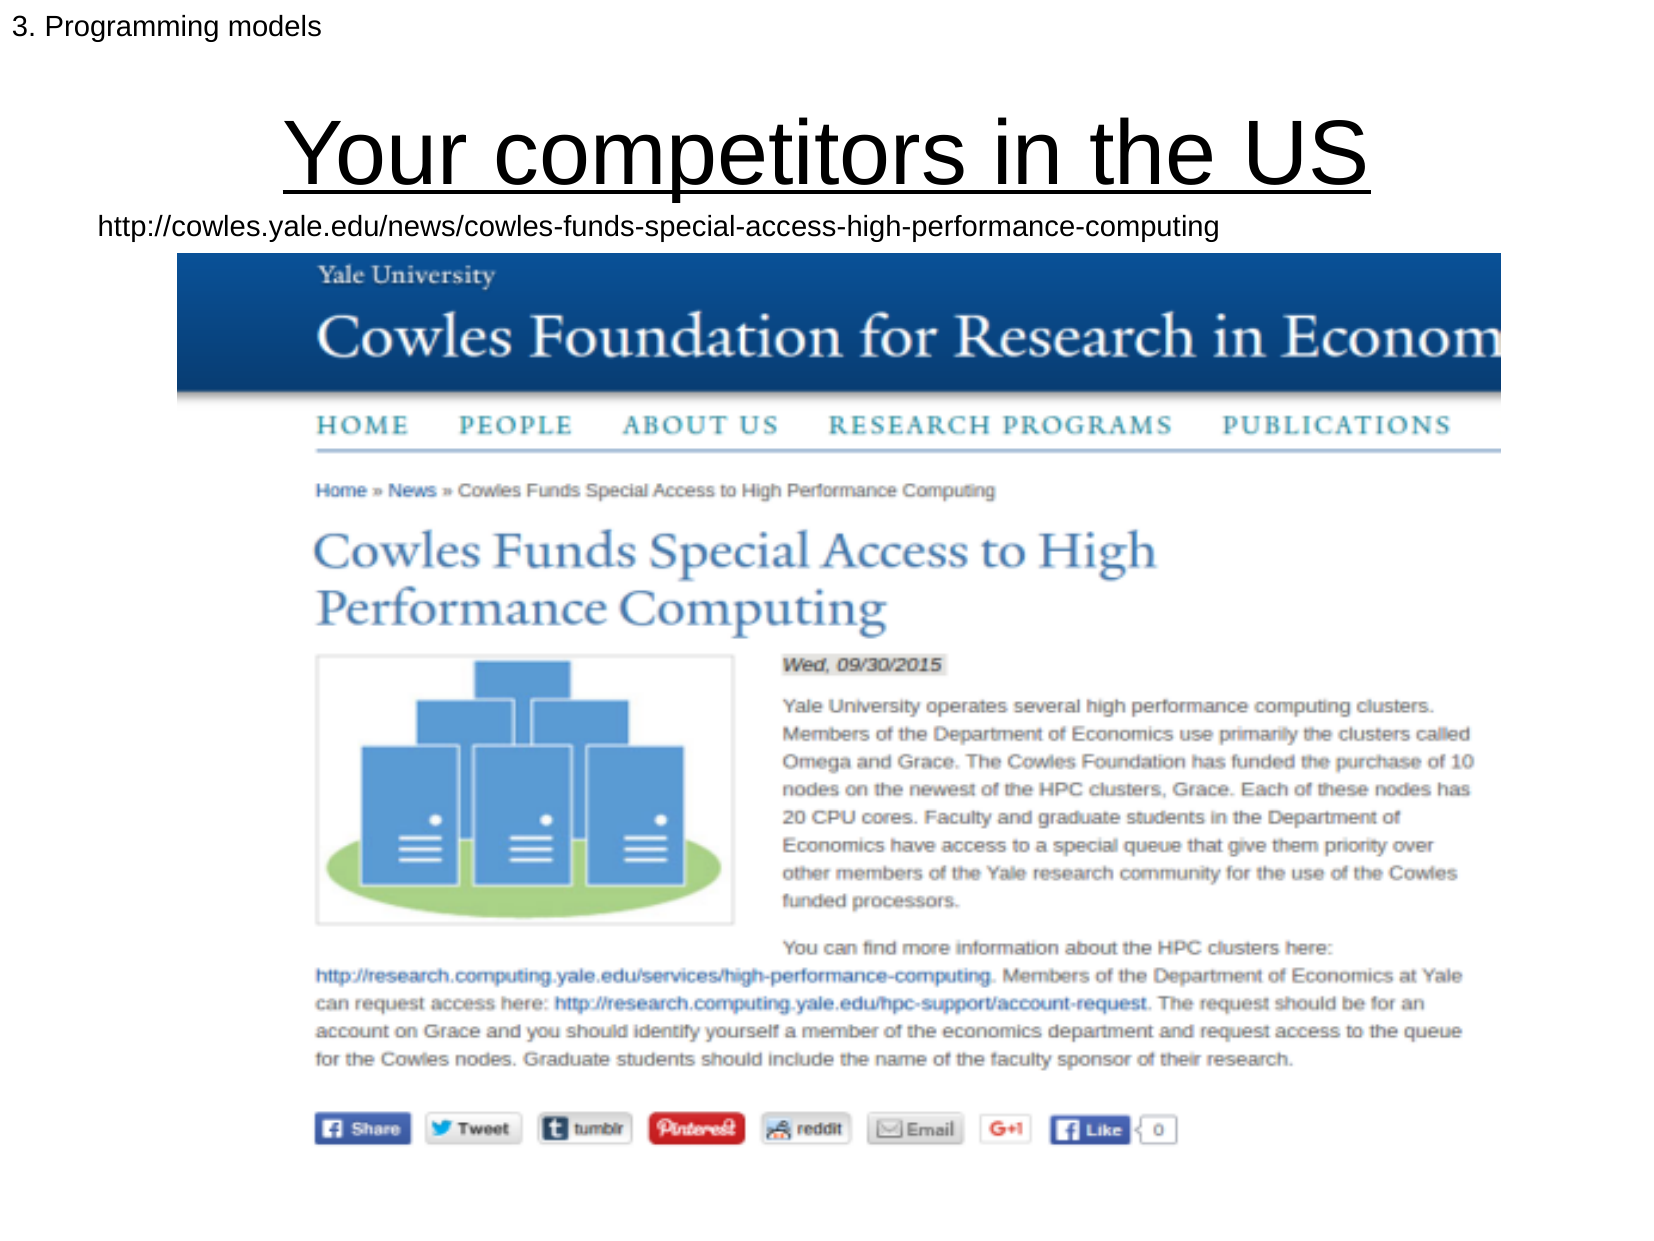

3. Programming models
# Your competitors in the US
http://cowles.yale.edu/news/cowles-funds-special-access-high-performance-computing